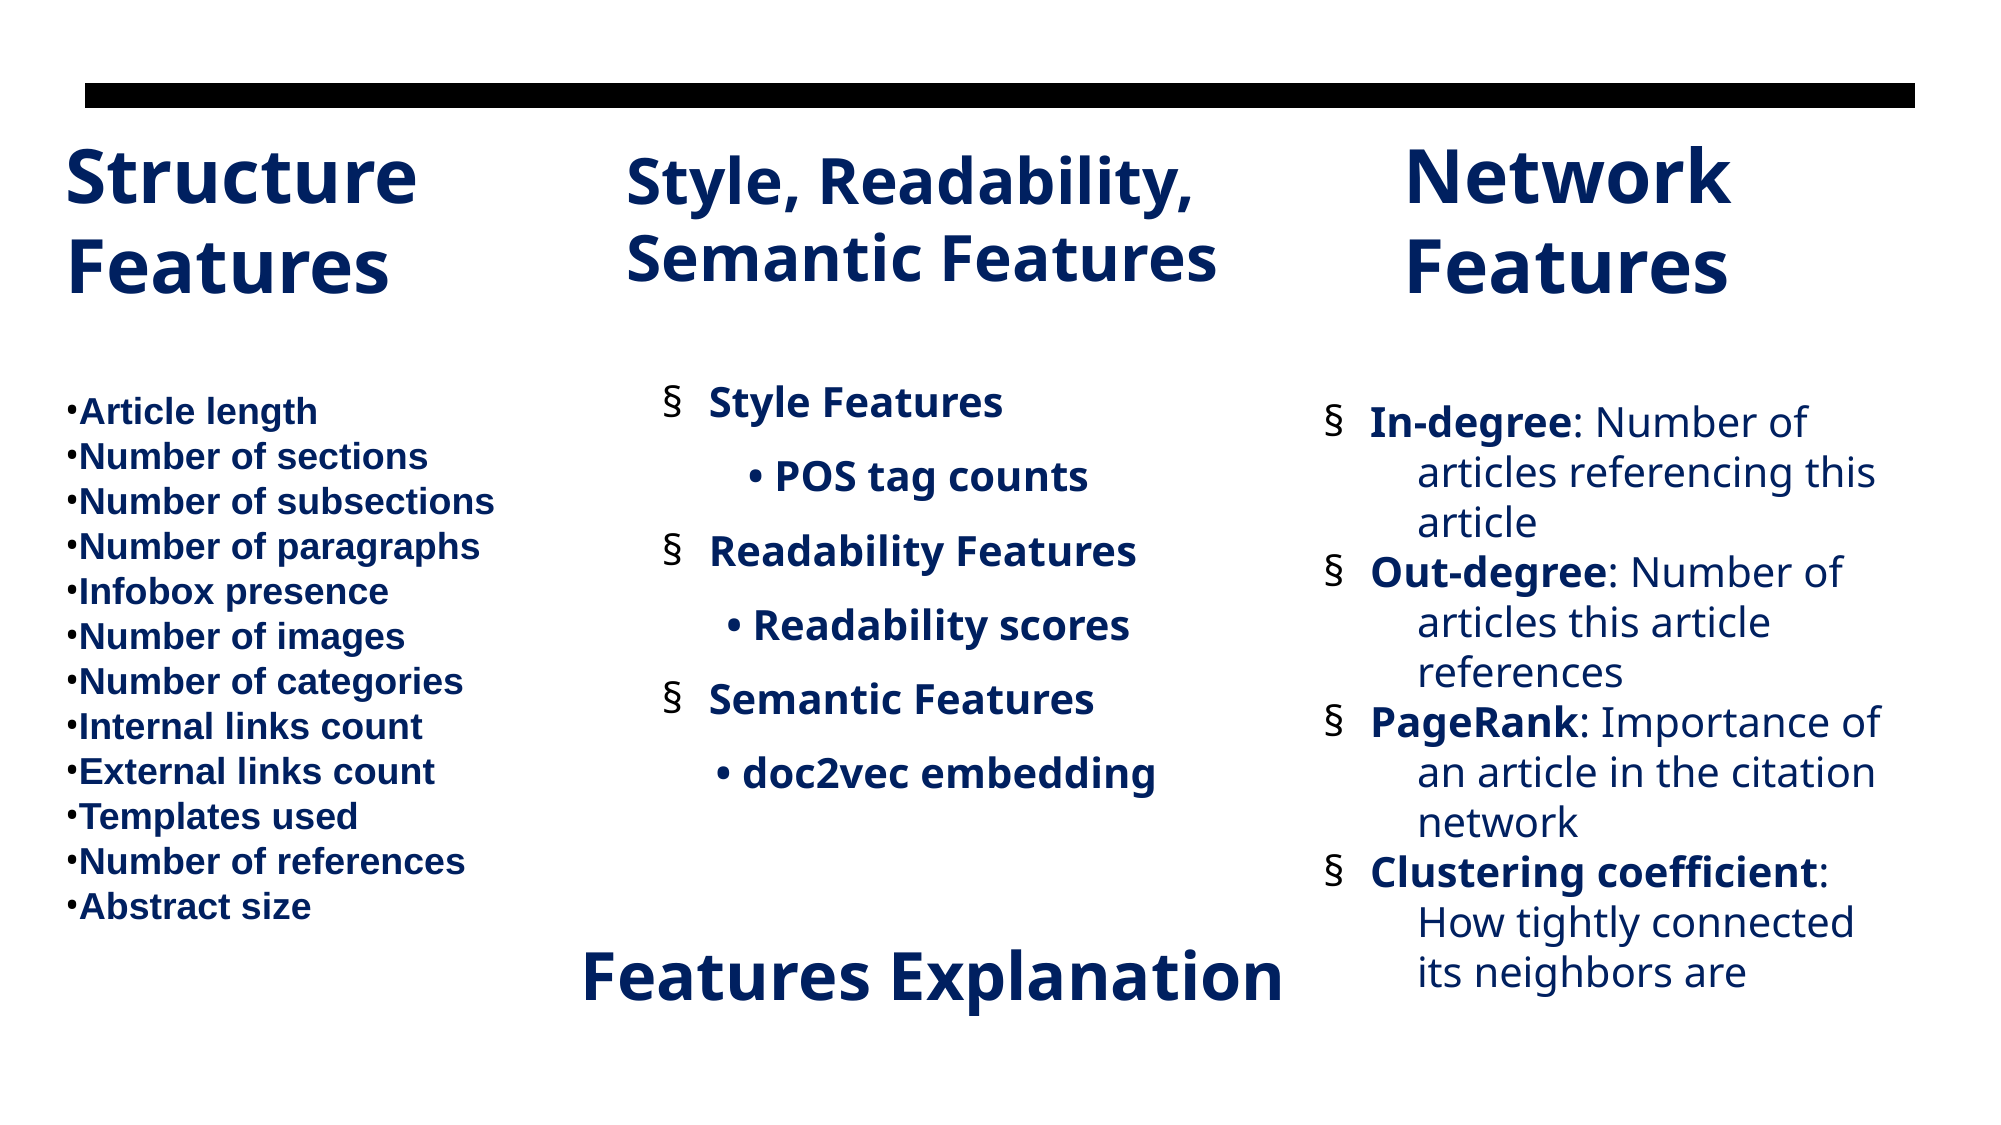

# Structure Features
Network Features
Style, Readability, Semantic Features
Style Features
 • POS tag counts
Readability Features
 • Readability scores
Semantic Features
 • doc2vec embedding
Article length
Number of sections
Number of subsections
Number of paragraphs
Infobox presence
Number of images
Number of categories
Internal links count
External links count
Templates used
Number of references
Abstract size
In-degree: Number of articles referencing this article
Out-degree: Number of articles this article references
PageRank: Importance of an article in the citation network
Clustering coefficient: How tightly connected its neighbors are
Features Explanation